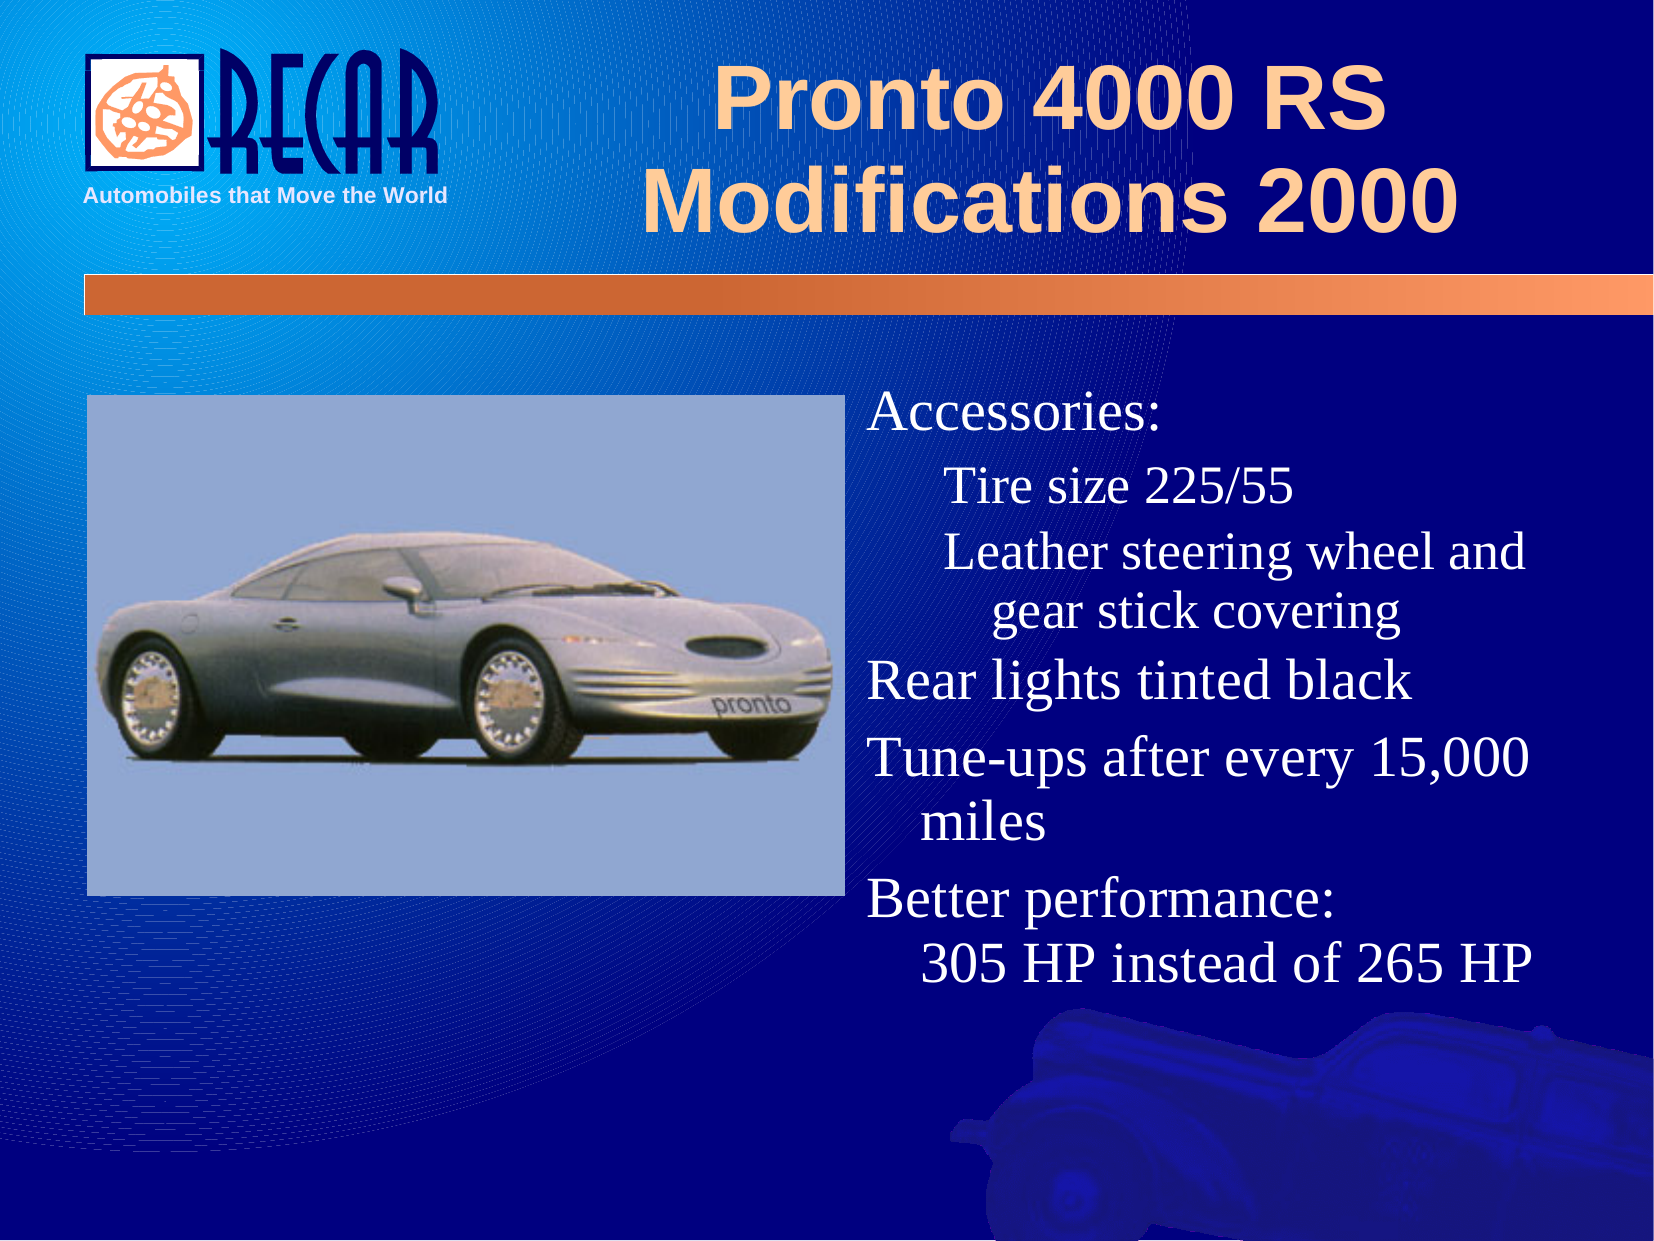

# Pronto 4000 RS Modifications 2000
Accessories:
Tire size 225/55
Leather steering wheel and gear stick covering
Rear lights tinted black
Tune-ups after every 15,000 miles
Better performance:
305 HP instead of 265 HP